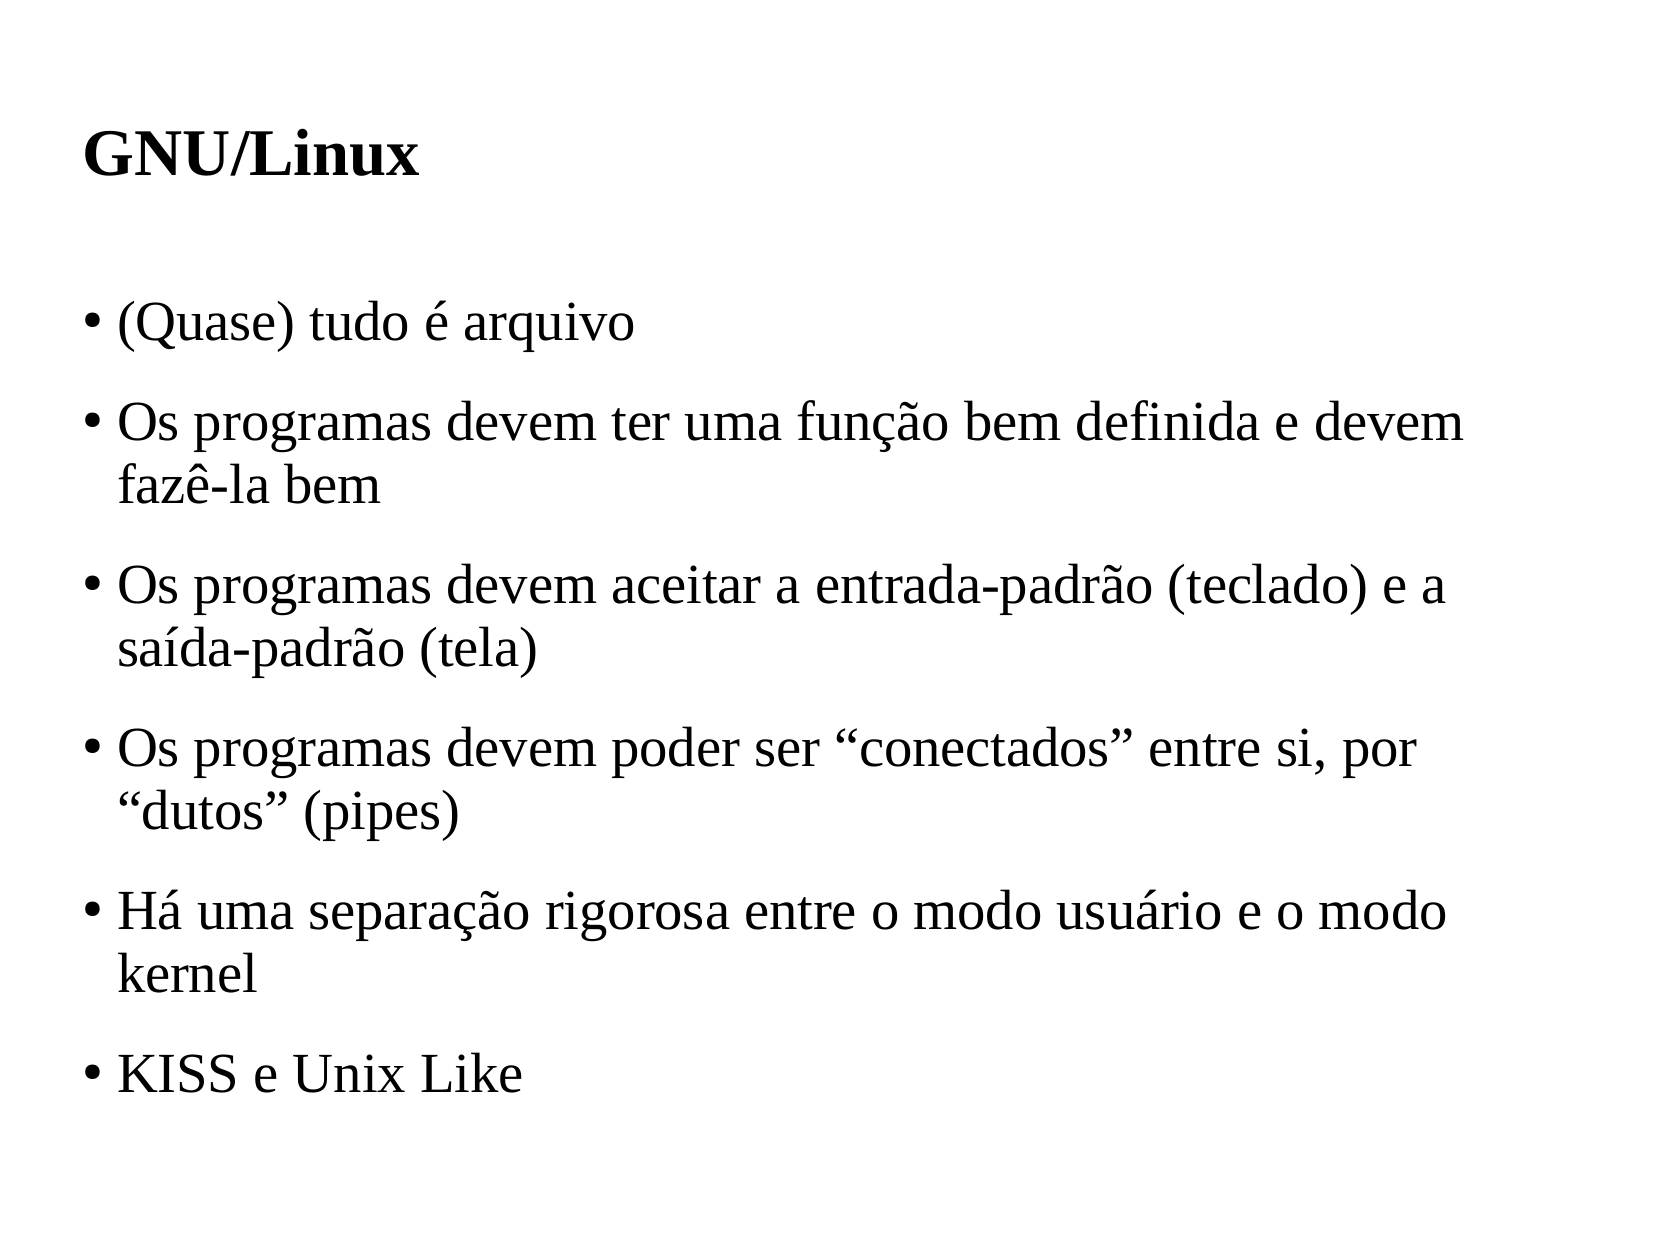

# GNU/Linux
(Quase) tudo é arquivo
Os programas devem ter uma função bem definida e devem fazê-la bem
Os programas devem aceitar a entrada-padrão (teclado) e a saída-padrão (tela)
Os programas devem poder ser “conectados” entre si, por “dutos” (pipes)
Há uma separação rigorosa entre o modo usuário e o modo kernel
KISS e Unix Like